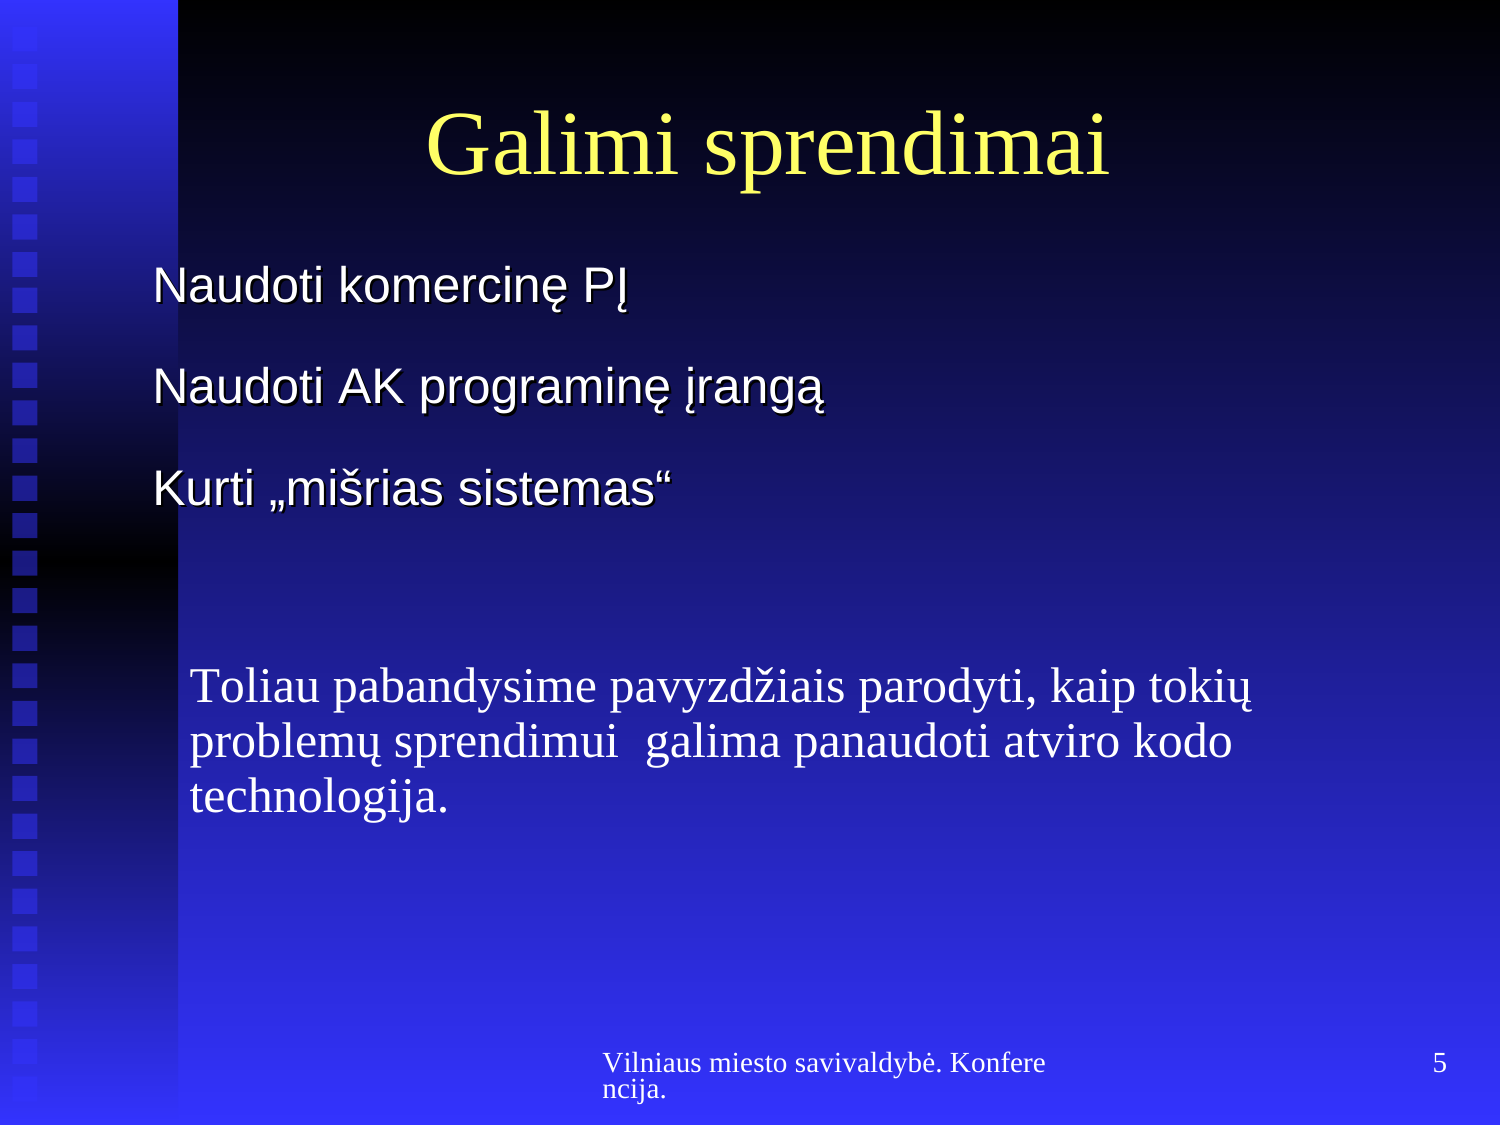

Galimi sprendimai
Naudoti komercinę PĮ
Naudoti AK programinę įrangą
Kurti „mišrias sistemas“
Toliau pabandysime pavyzdžiais parodyti, kaip tokių problemų sprendimui galima panaudoti atviro kodo technologija.
Vilniaus miesto savivaldybė. Konferencija.
5